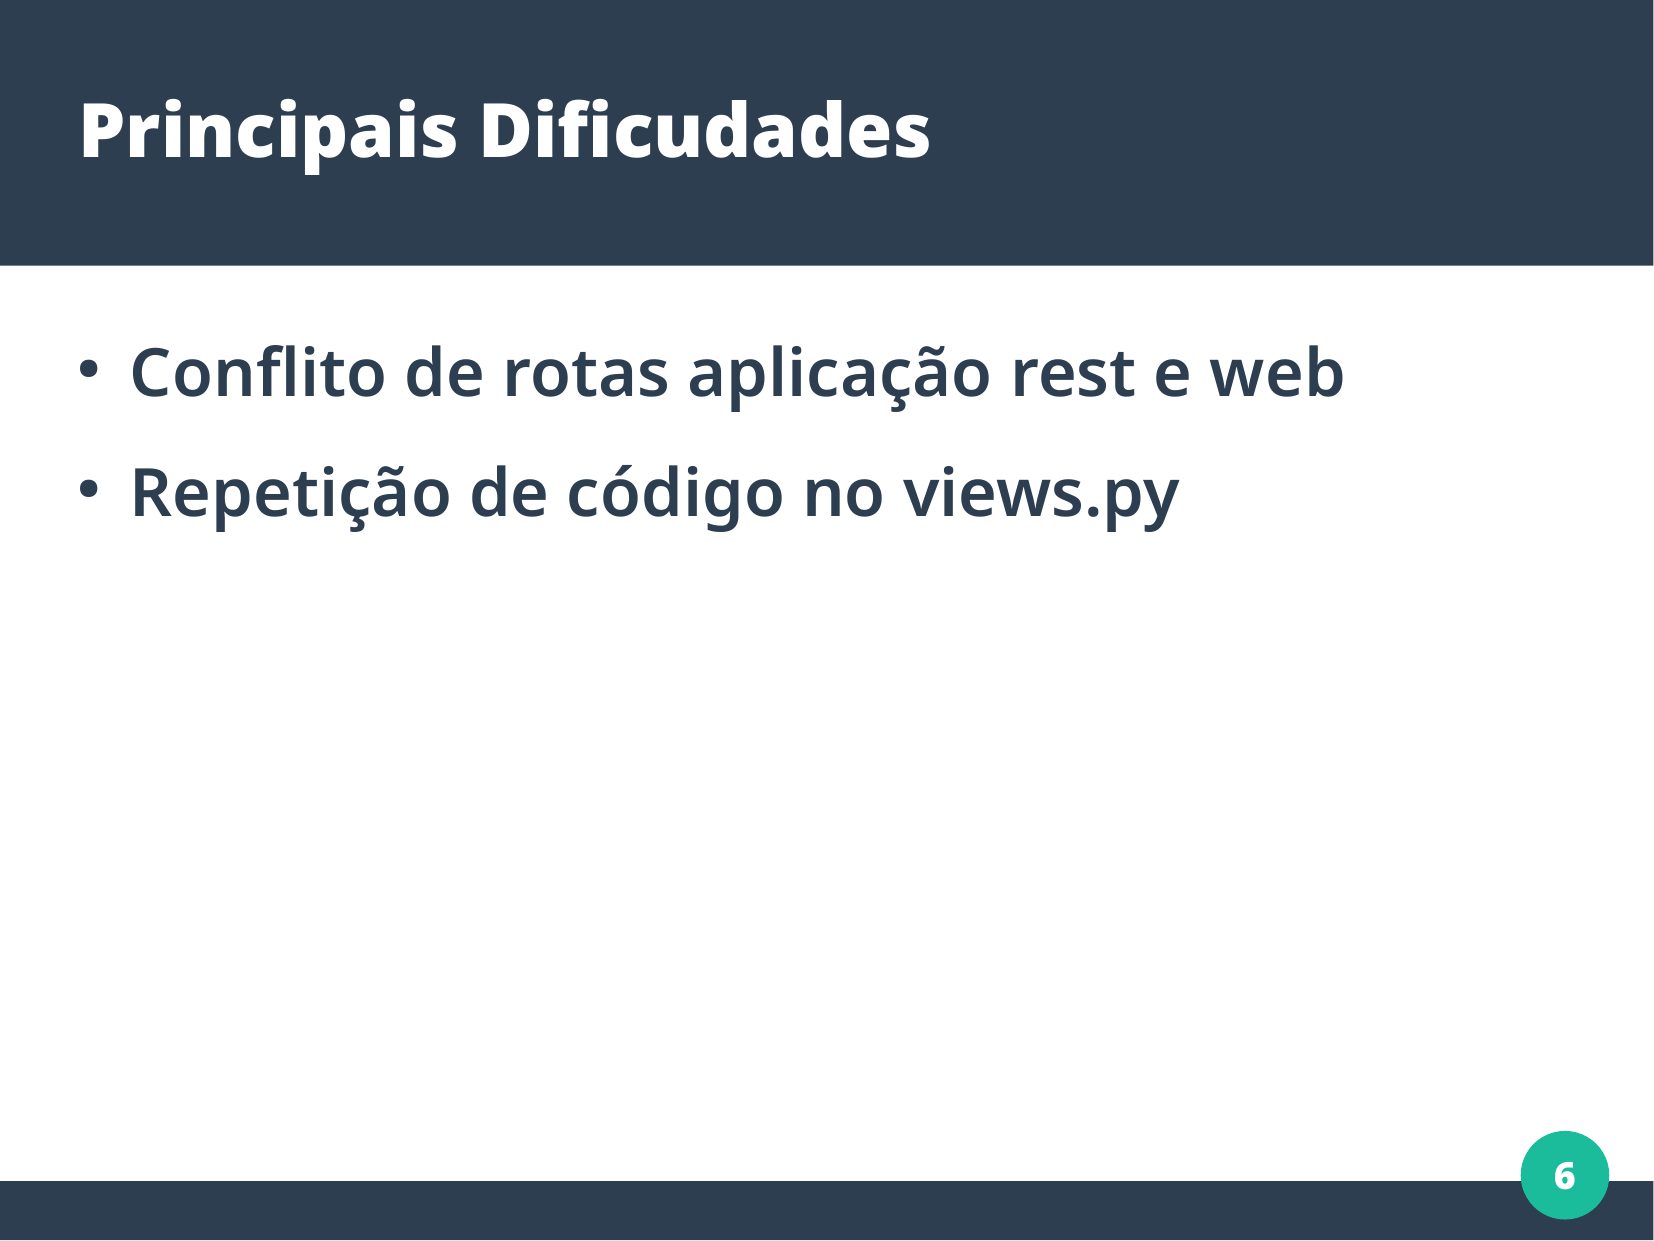

# Principais Dificudades
Conflito de rotas aplicação rest e web
Repetição de código no views.py
6